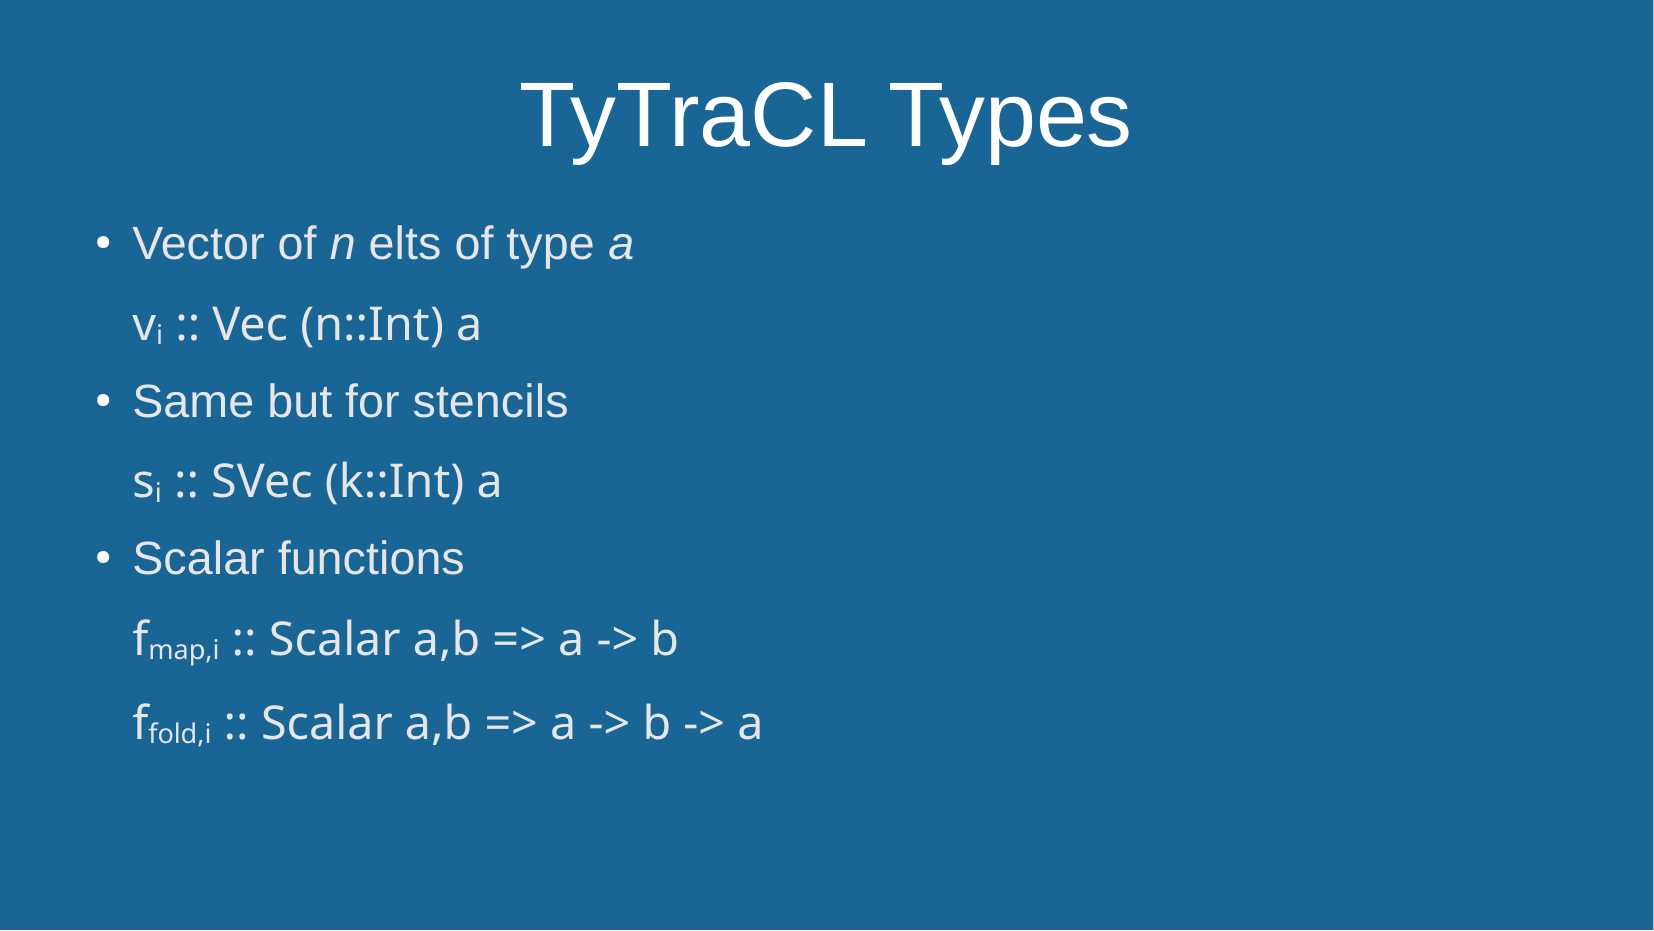

# TyTraCL Types
Vector of n elts of type a
vi :: Vec (n::Int) a
Same but for stencils
si :: SVec (k::Int) a
Scalar functions
fmap,i :: Scalar a,b => a -> b
ffold,i :: Scalar a,b => a -> b -> a